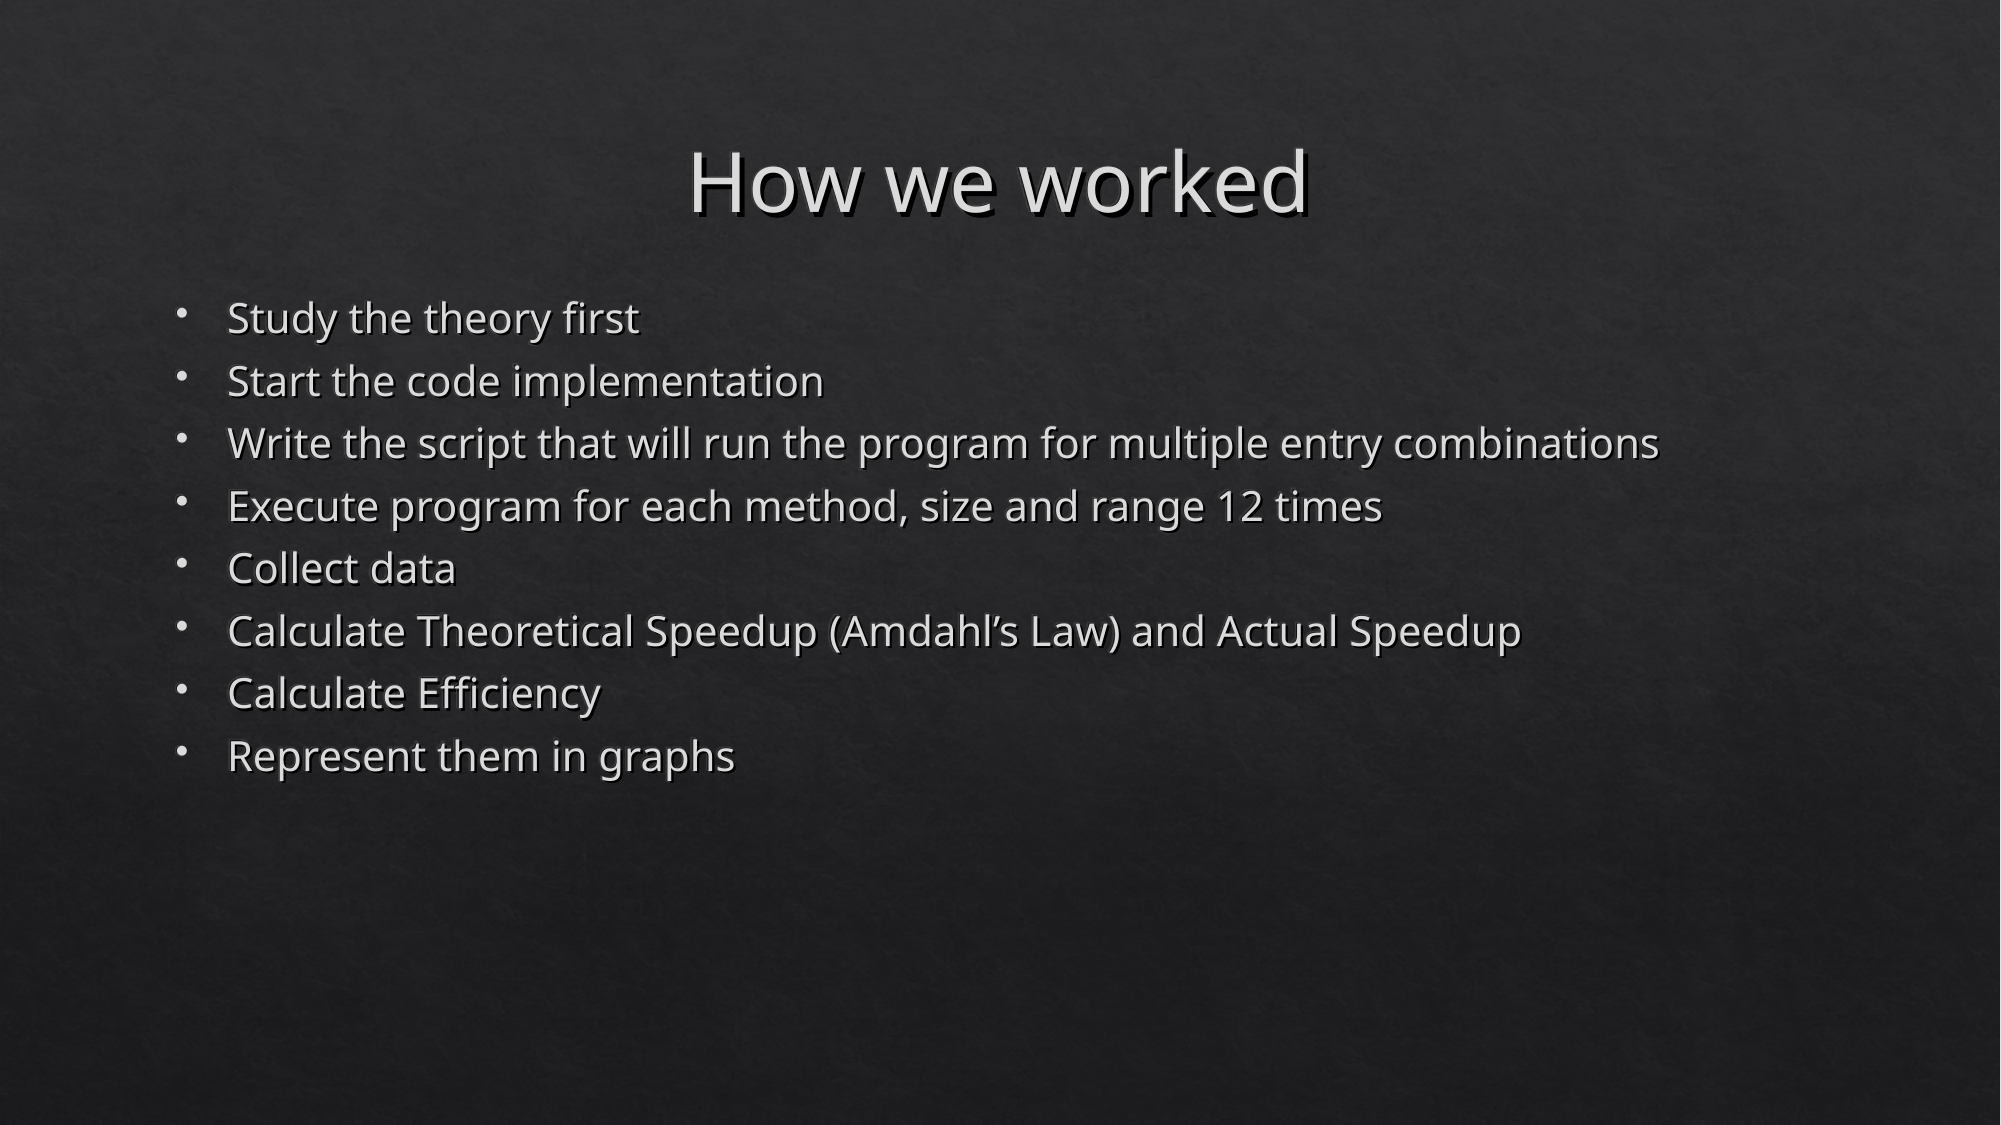

# How we worked
Study the theory first
Start the code implementation
Write the script that will run the program for multiple entry combinations
Execute program for each method, size and range 12 times
Collect data
Calculate Theoretical Speedup (Amdahl’s Law) and Actual Speedup
Calculate Efficiency
Represent them in graphs